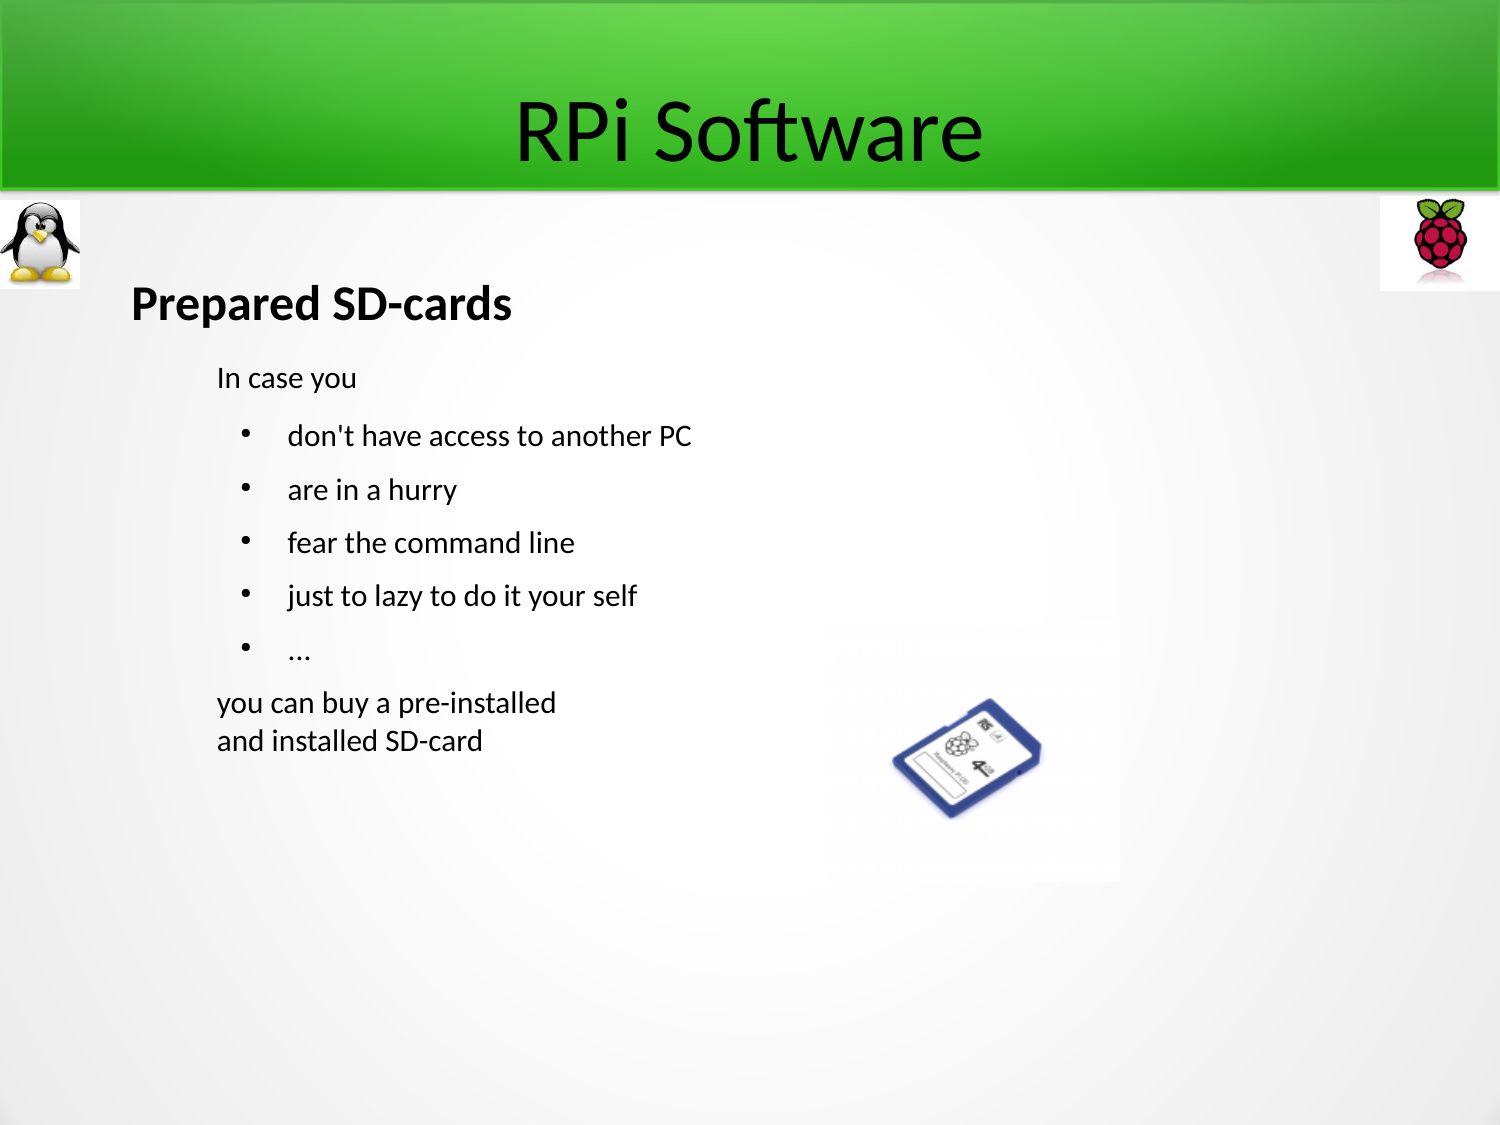

# RPi Software
Prepared SD-cards
In case you
don't have access to another PC
are in a hurry
fear the command line
just to lazy to do it your self
...
you can buy a pre-installed
and installed SD-card